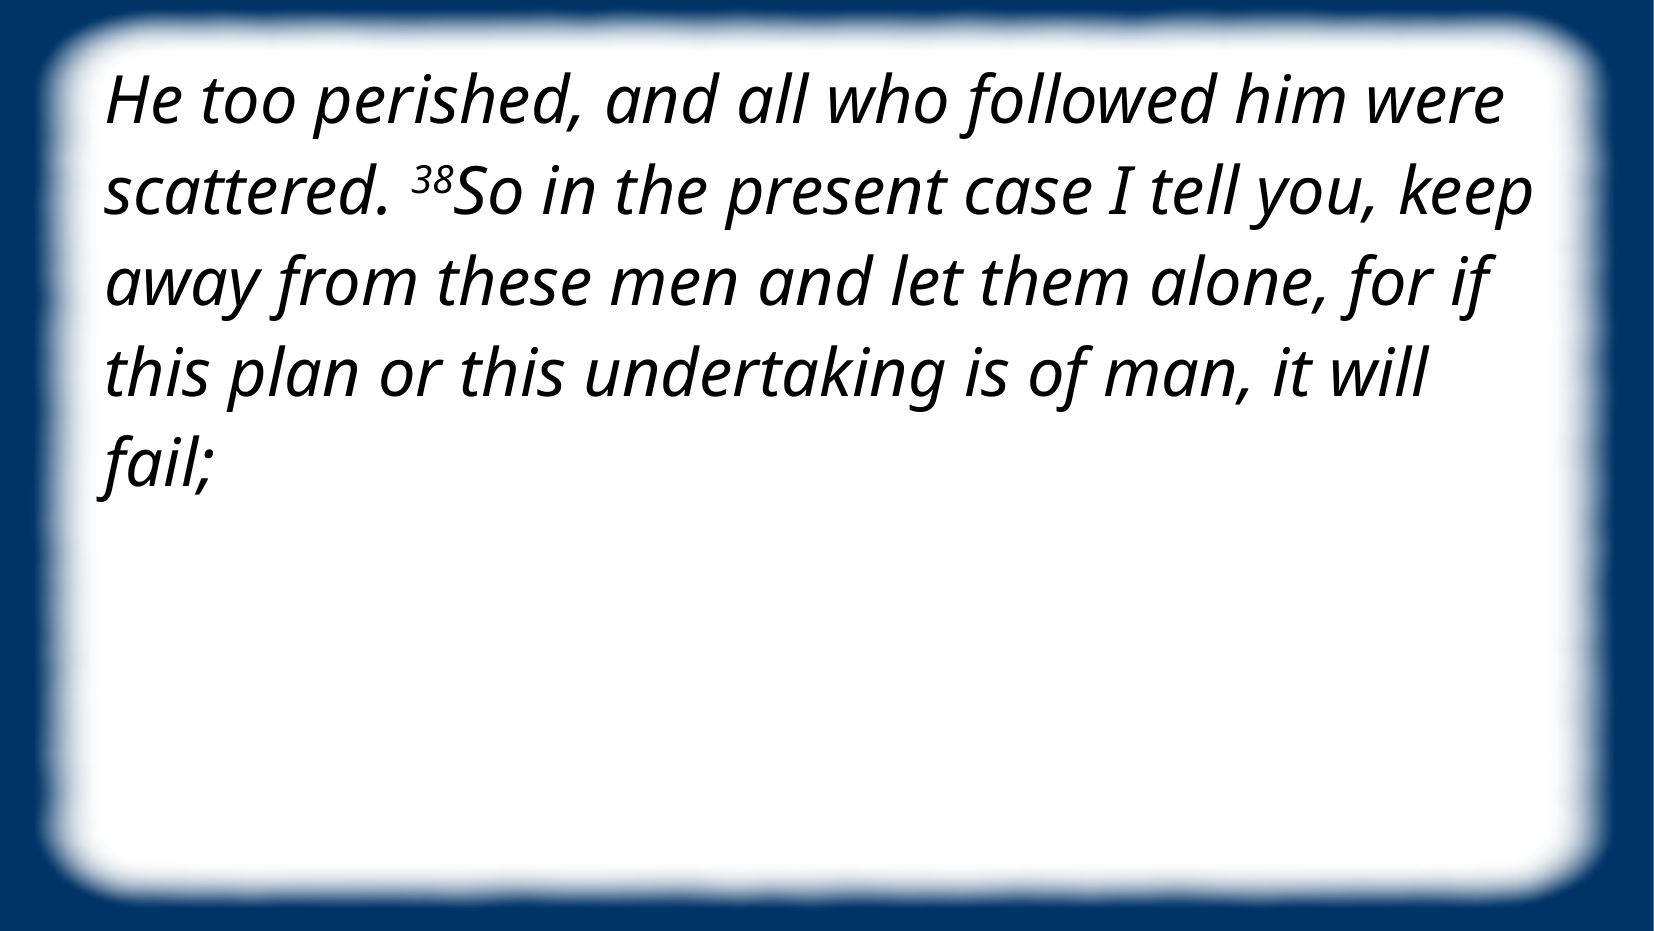

He too perished, and all who followed him were scattered. 38So in the present case I tell you, keep away from these men and let them alone, for if this plan or this undertaking is of man, it will fail;